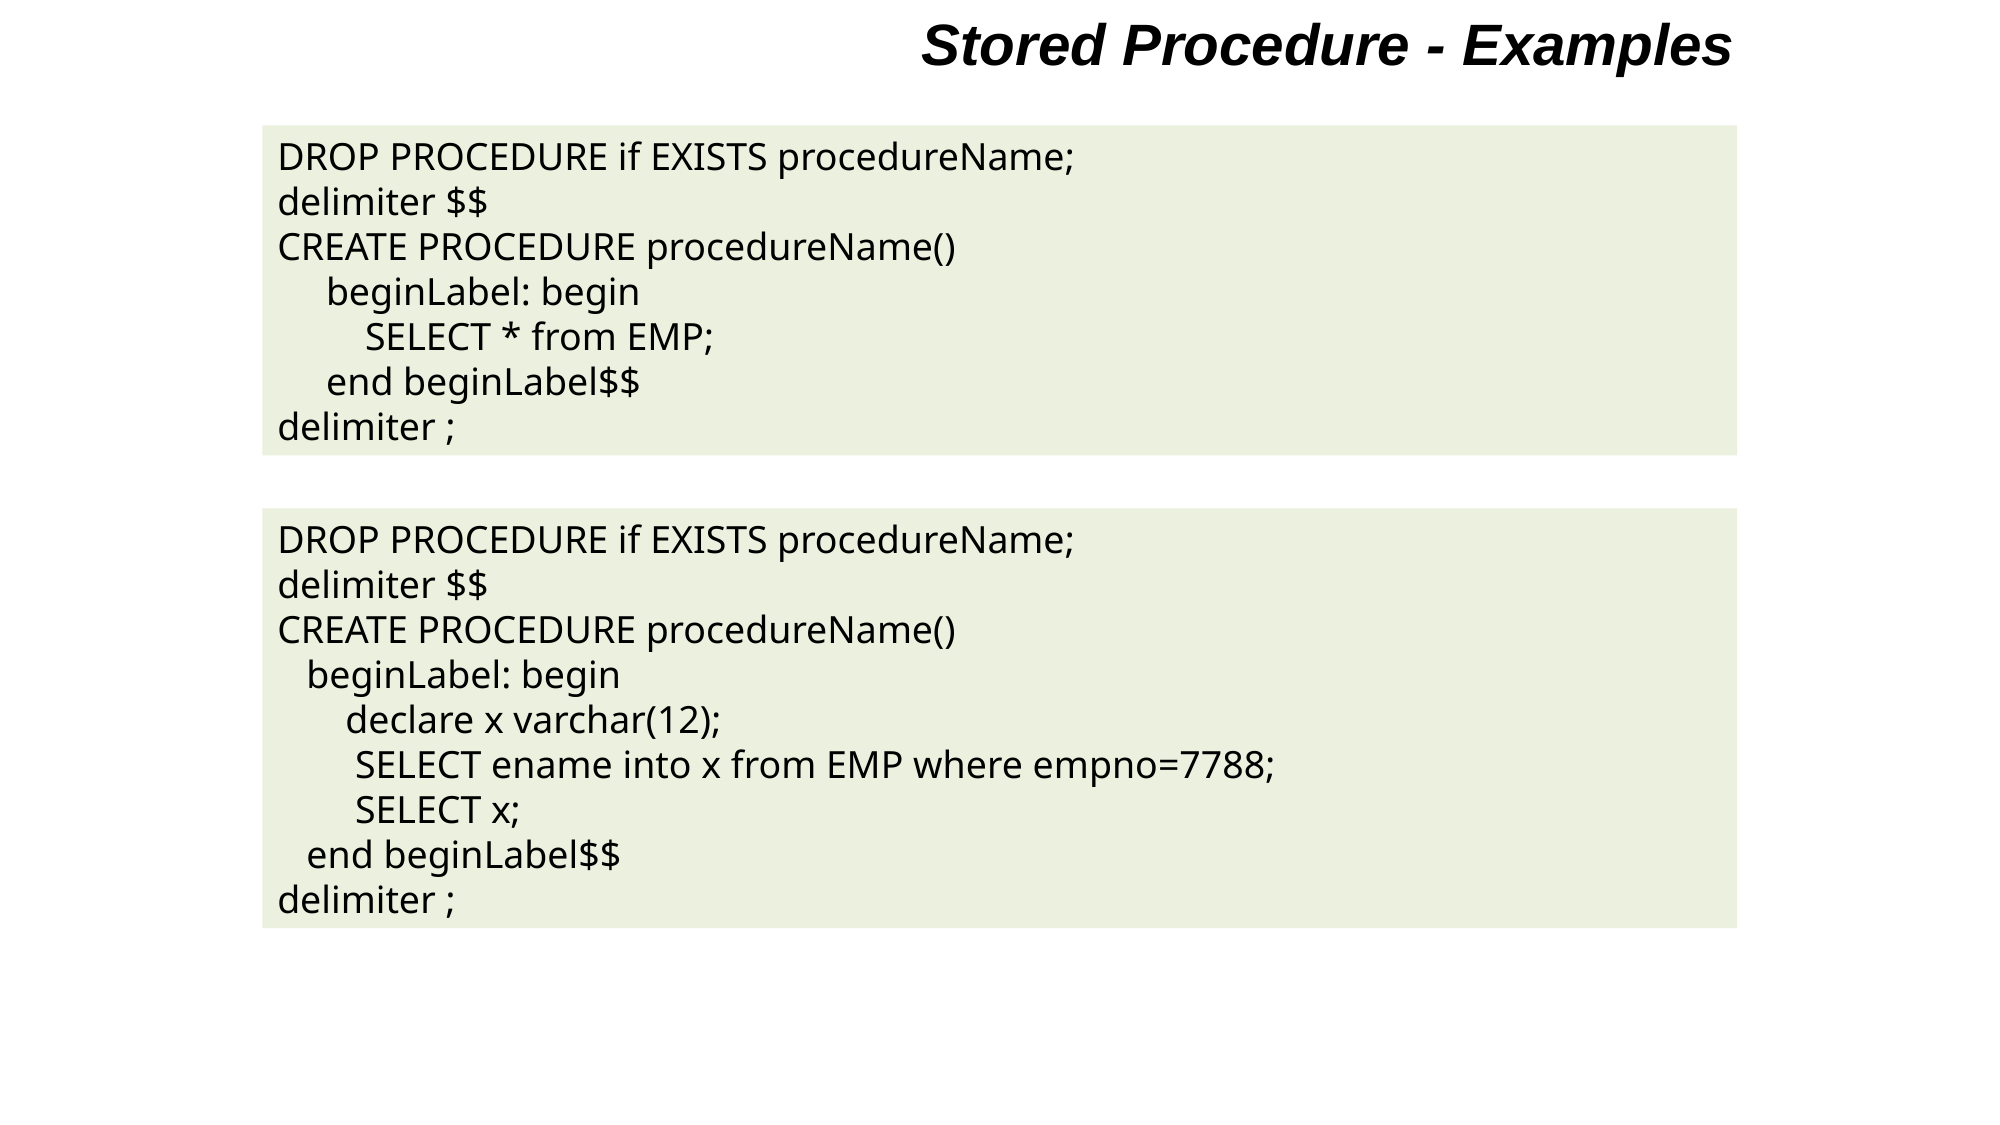

Stored Procedure - Examples
DROP PROCEDURE if EXISTS procedureName;
delimiter $$
CREATE PROCEDURE procedureName()
 beginLabel: begin
 SELECT * from EMP;
 end beginLabel$$
delimiter ;
DROP PROCEDURE if EXISTS procedureName;
delimiter $$
CREATE PROCEDURE procedureName()
 beginLabel: begin
 declare x varchar(12);
 SELECT ename into x from EMP where empno=7788;
 SELECT x;
 end beginLabel$$
delimiter ;